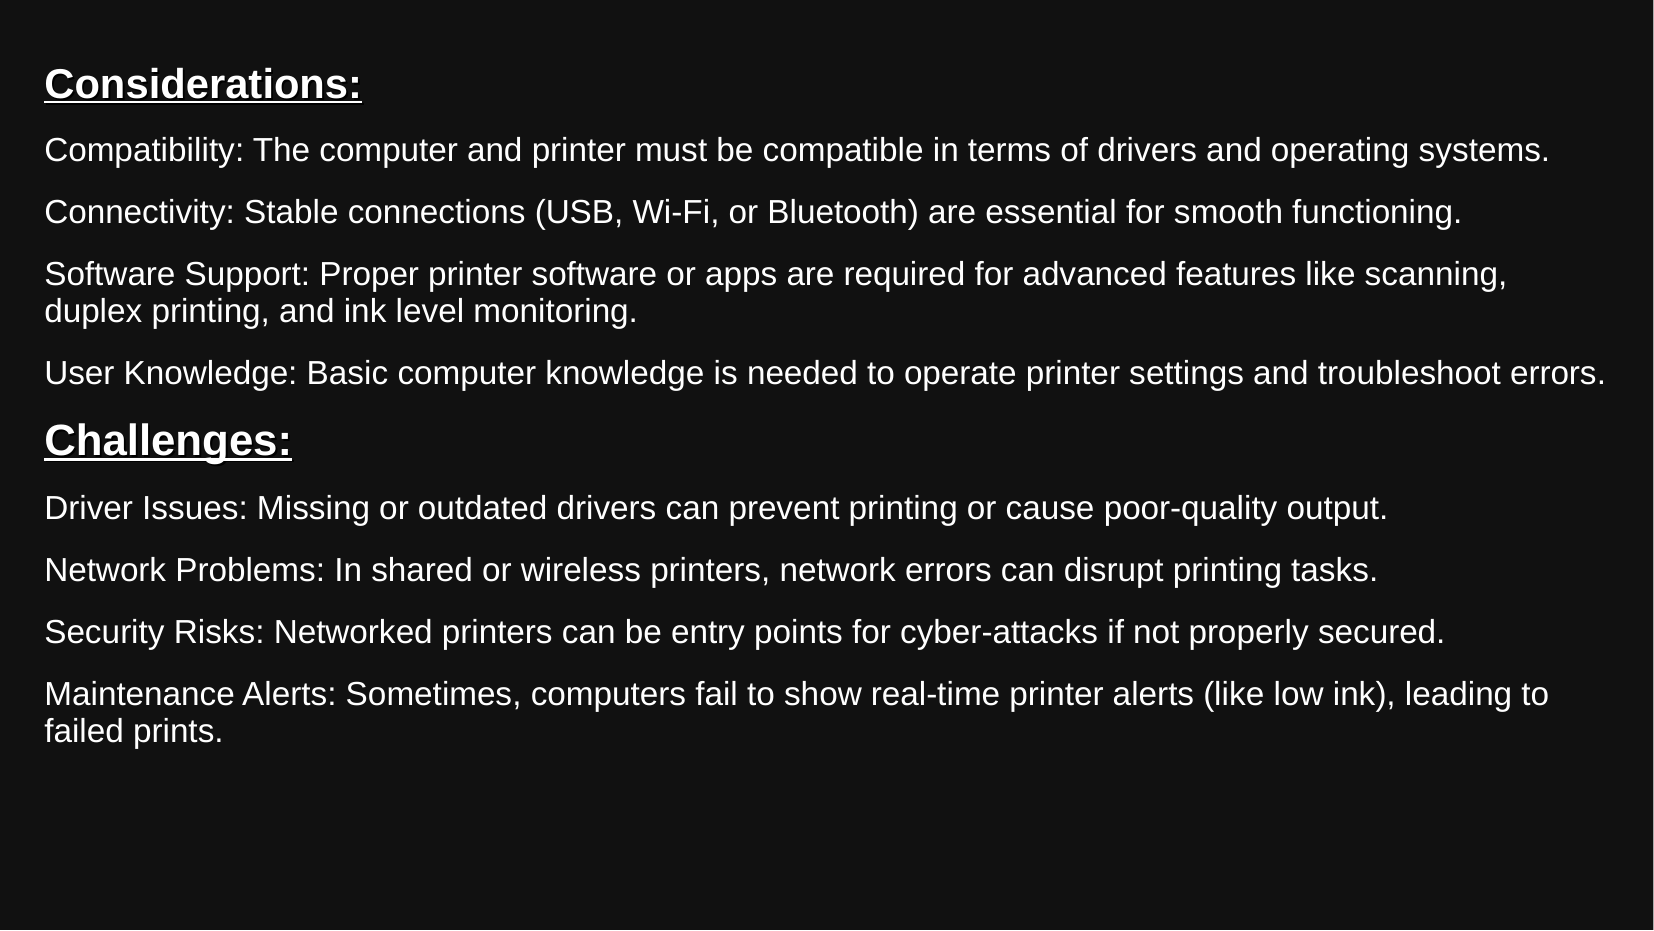

Considerations:
Compatibility: The computer and printer must be compatible in terms of drivers and operating systems.
Connectivity: Stable connections (USB, Wi-Fi, or Bluetooth) are essential for smooth functioning.
Software Support: Proper printer software or apps are required for advanced features like scanning, duplex printing, and ink level monitoring.
User Knowledge: Basic computer knowledge is needed to operate printer settings and troubleshoot errors.
Challenges:
Driver Issues: Missing or outdated drivers can prevent printing or cause poor-quality output.
Network Problems: In shared or wireless printers, network errors can disrupt printing tasks.
Security Risks: Networked printers can be entry points for cyber-attacks if not properly secured.
Maintenance Alerts: Sometimes, computers fail to show real-time printer alerts (like low ink), leading to failed prints.